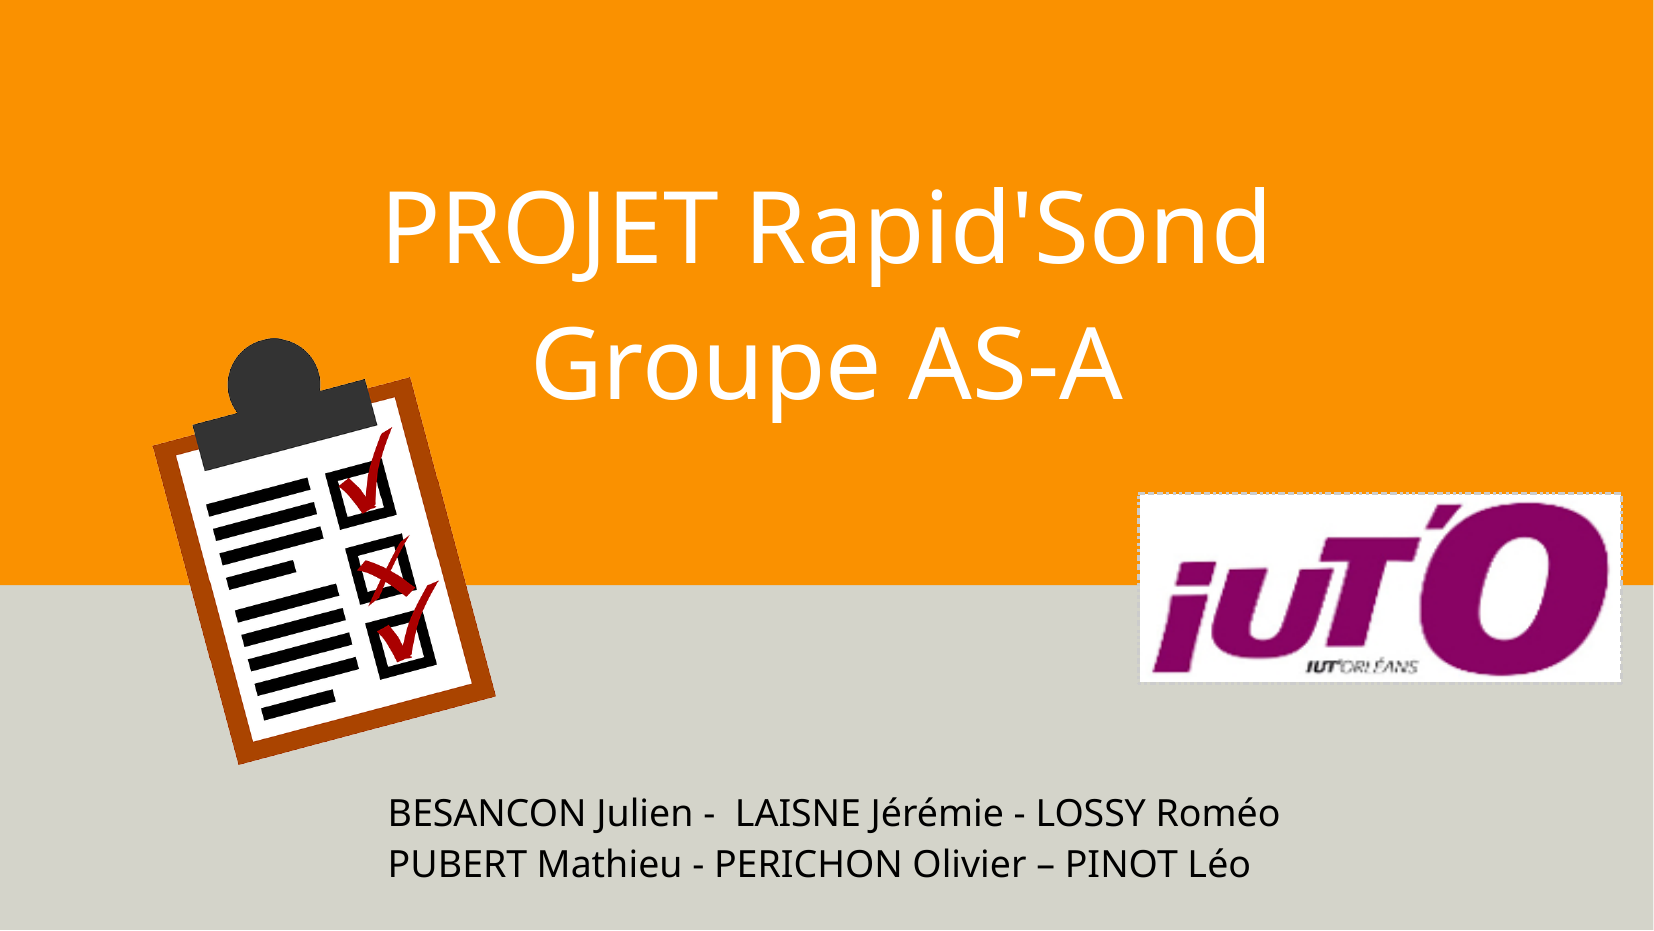

# PROJET Rapid'Sond Groupe AS-A
BESANCON Julien - LAISNE Jérémie - LOSSY Roméo
PUBERT Mathieu - PERICHON Olivier – PINOT Léo